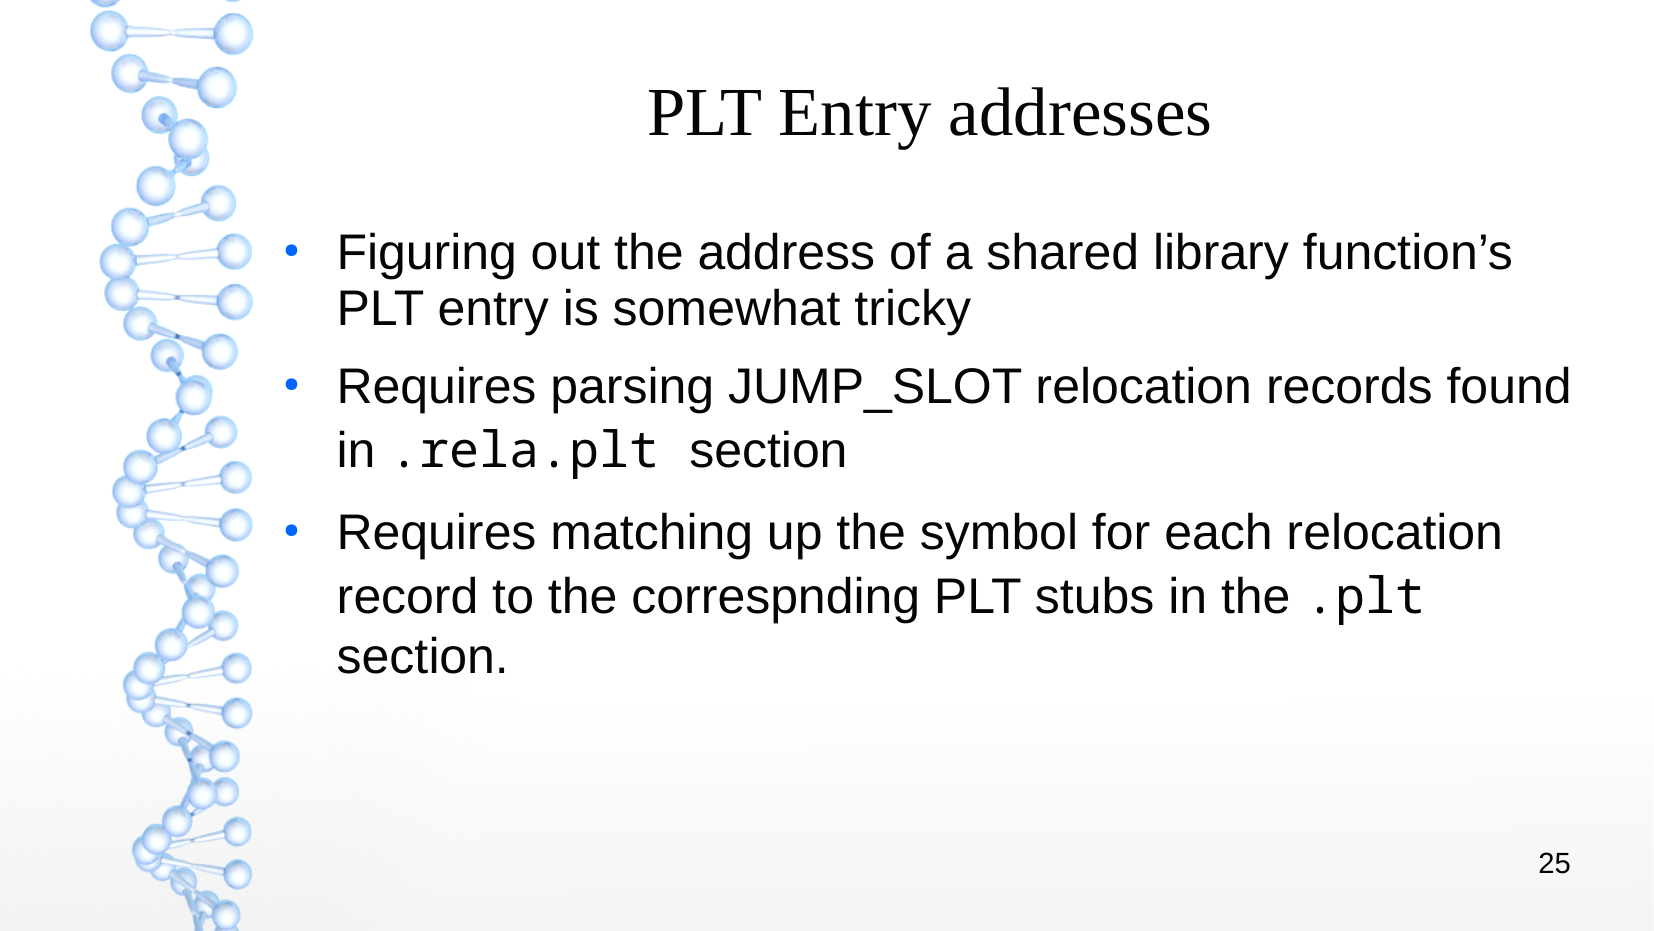

# PLT Entry addresses
Figuring out the address of a shared library function’s PLT entry is somewhat tricky
Requires parsing JUMP_SLOT relocation records found in .rela.plt section
Requires matching up the symbol for each relocation record to the correspnding PLT stubs in the .plt section.
25